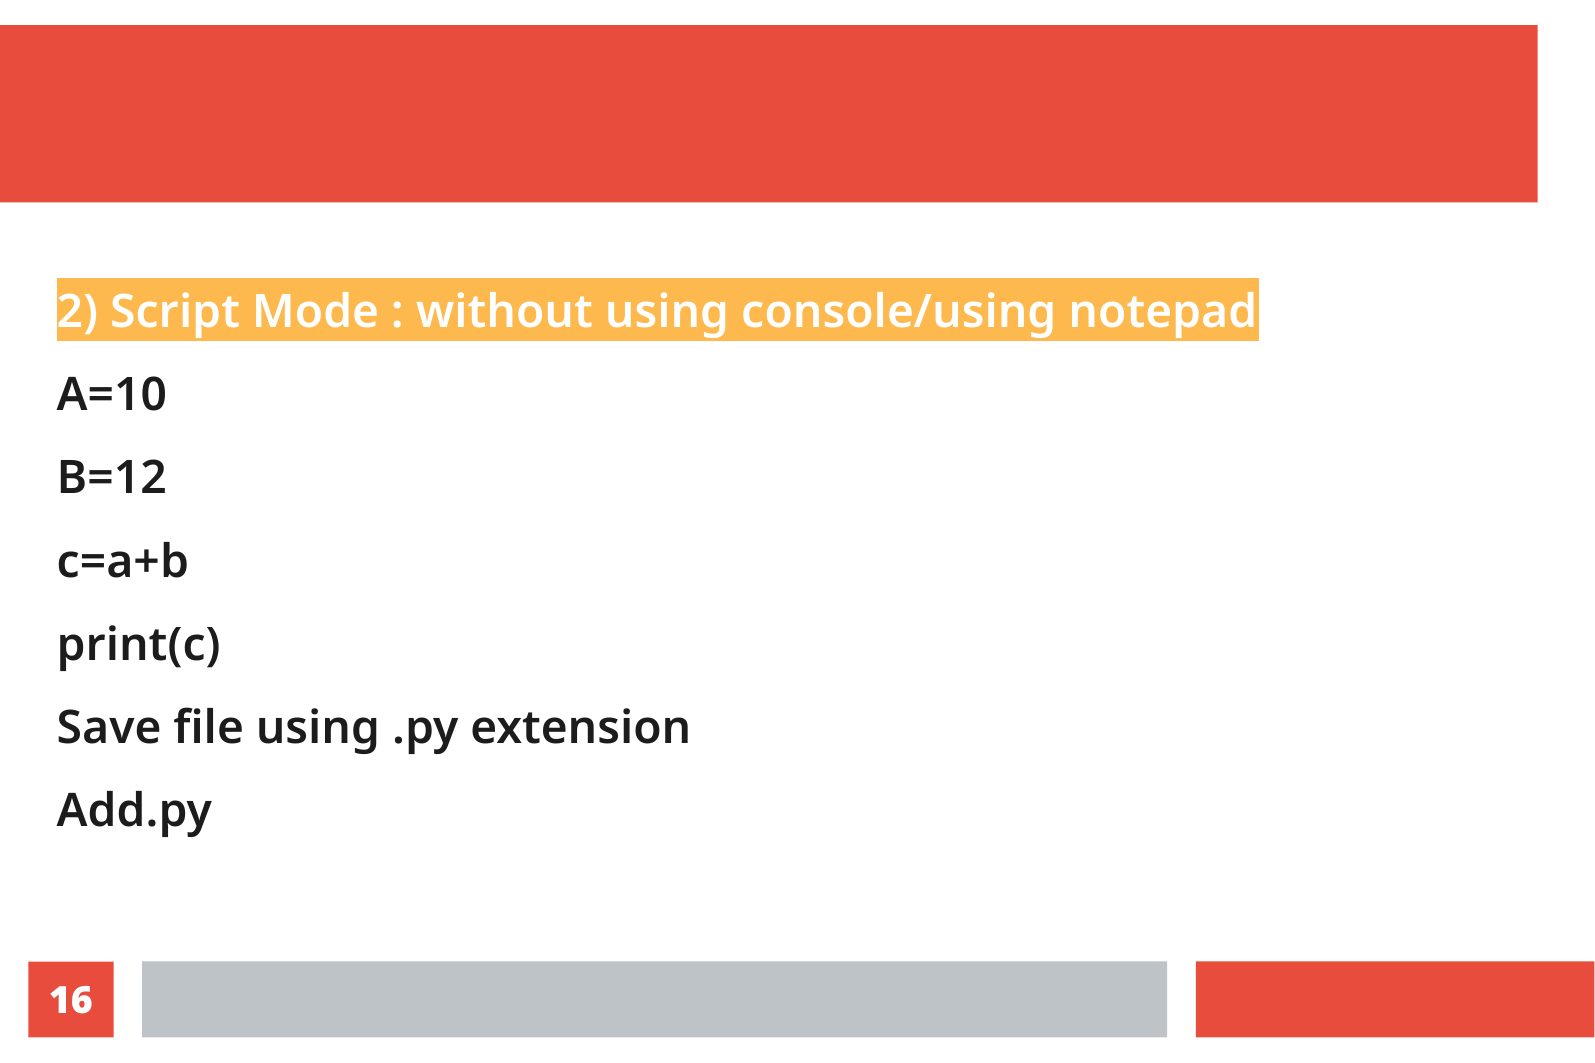

# 2) Script Mode : without using console/using notepad
A=10
B=12
c=a+b
print(c)
Save file using .py extension
Add.py
16